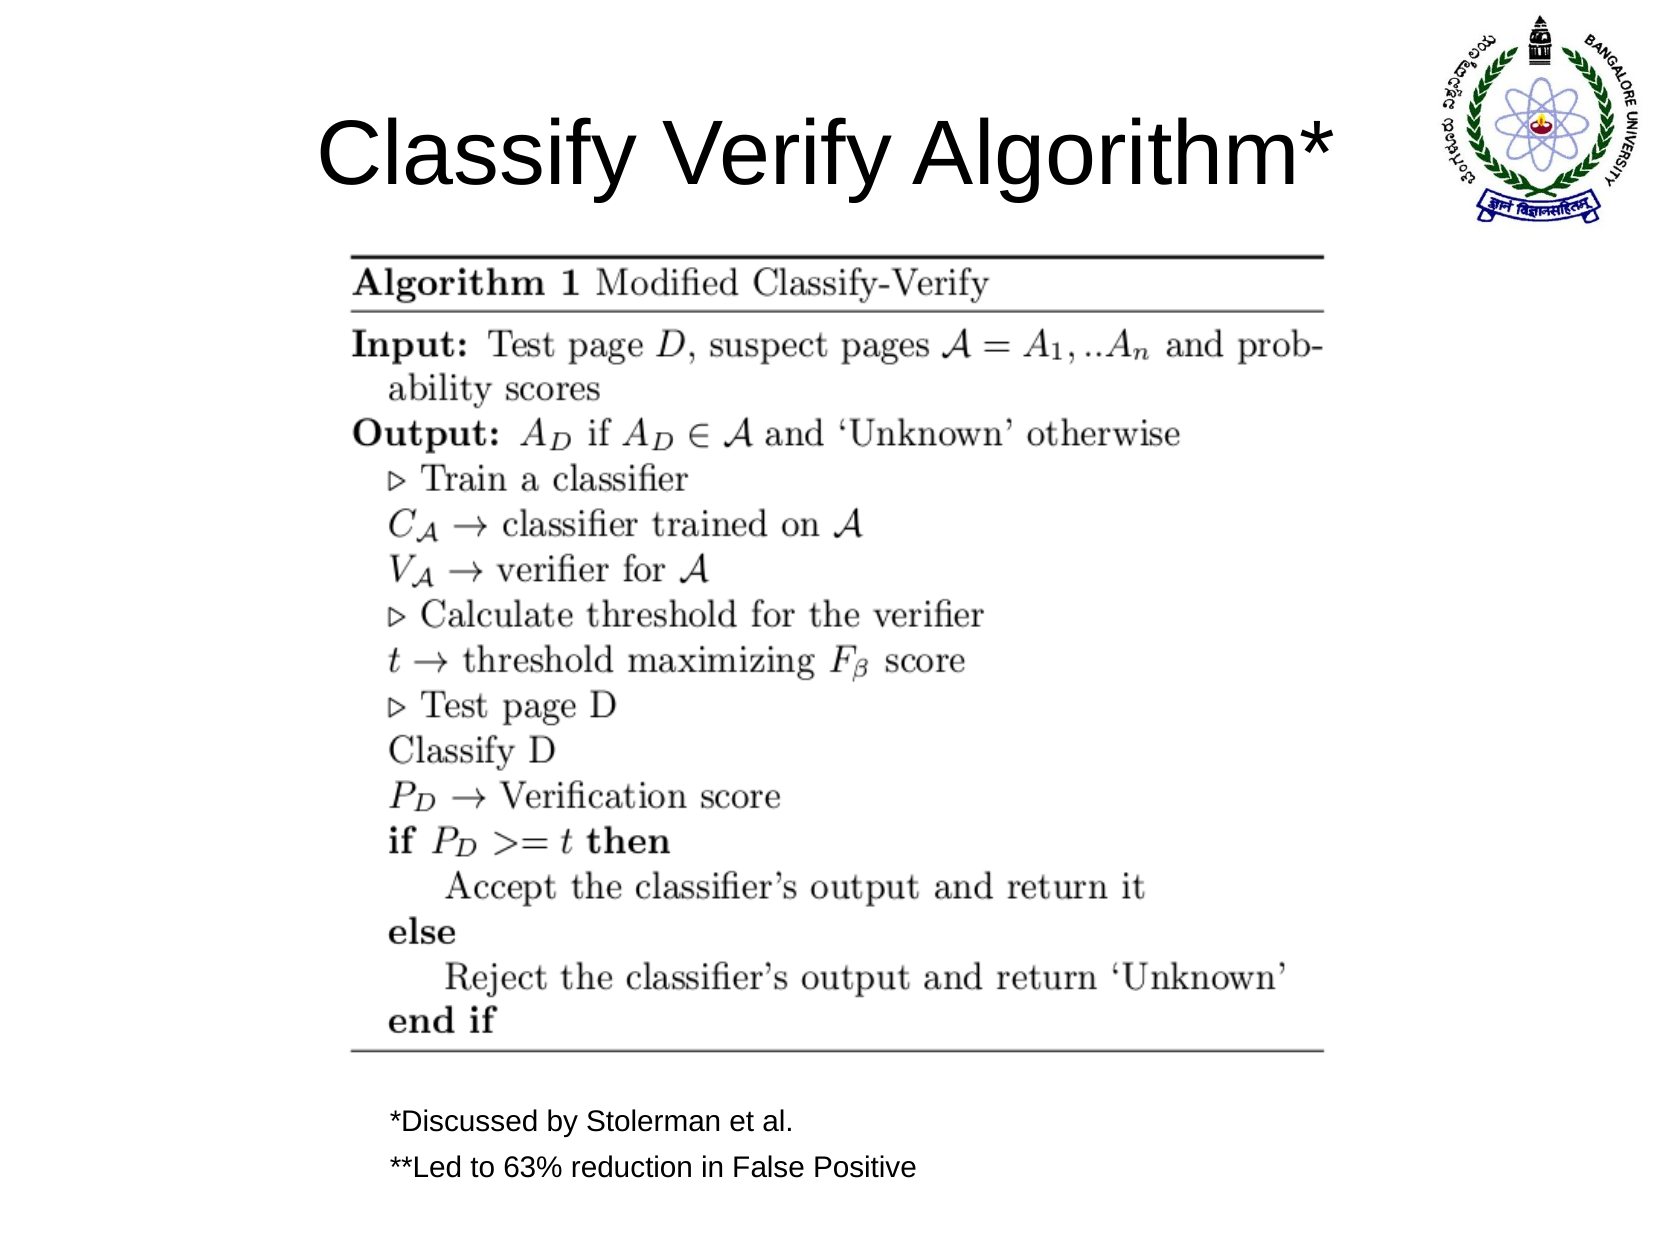

# Classify Verify Algorithm*
*Discussed by Stolerman et al.
**Led to 63% reduction in False Positive